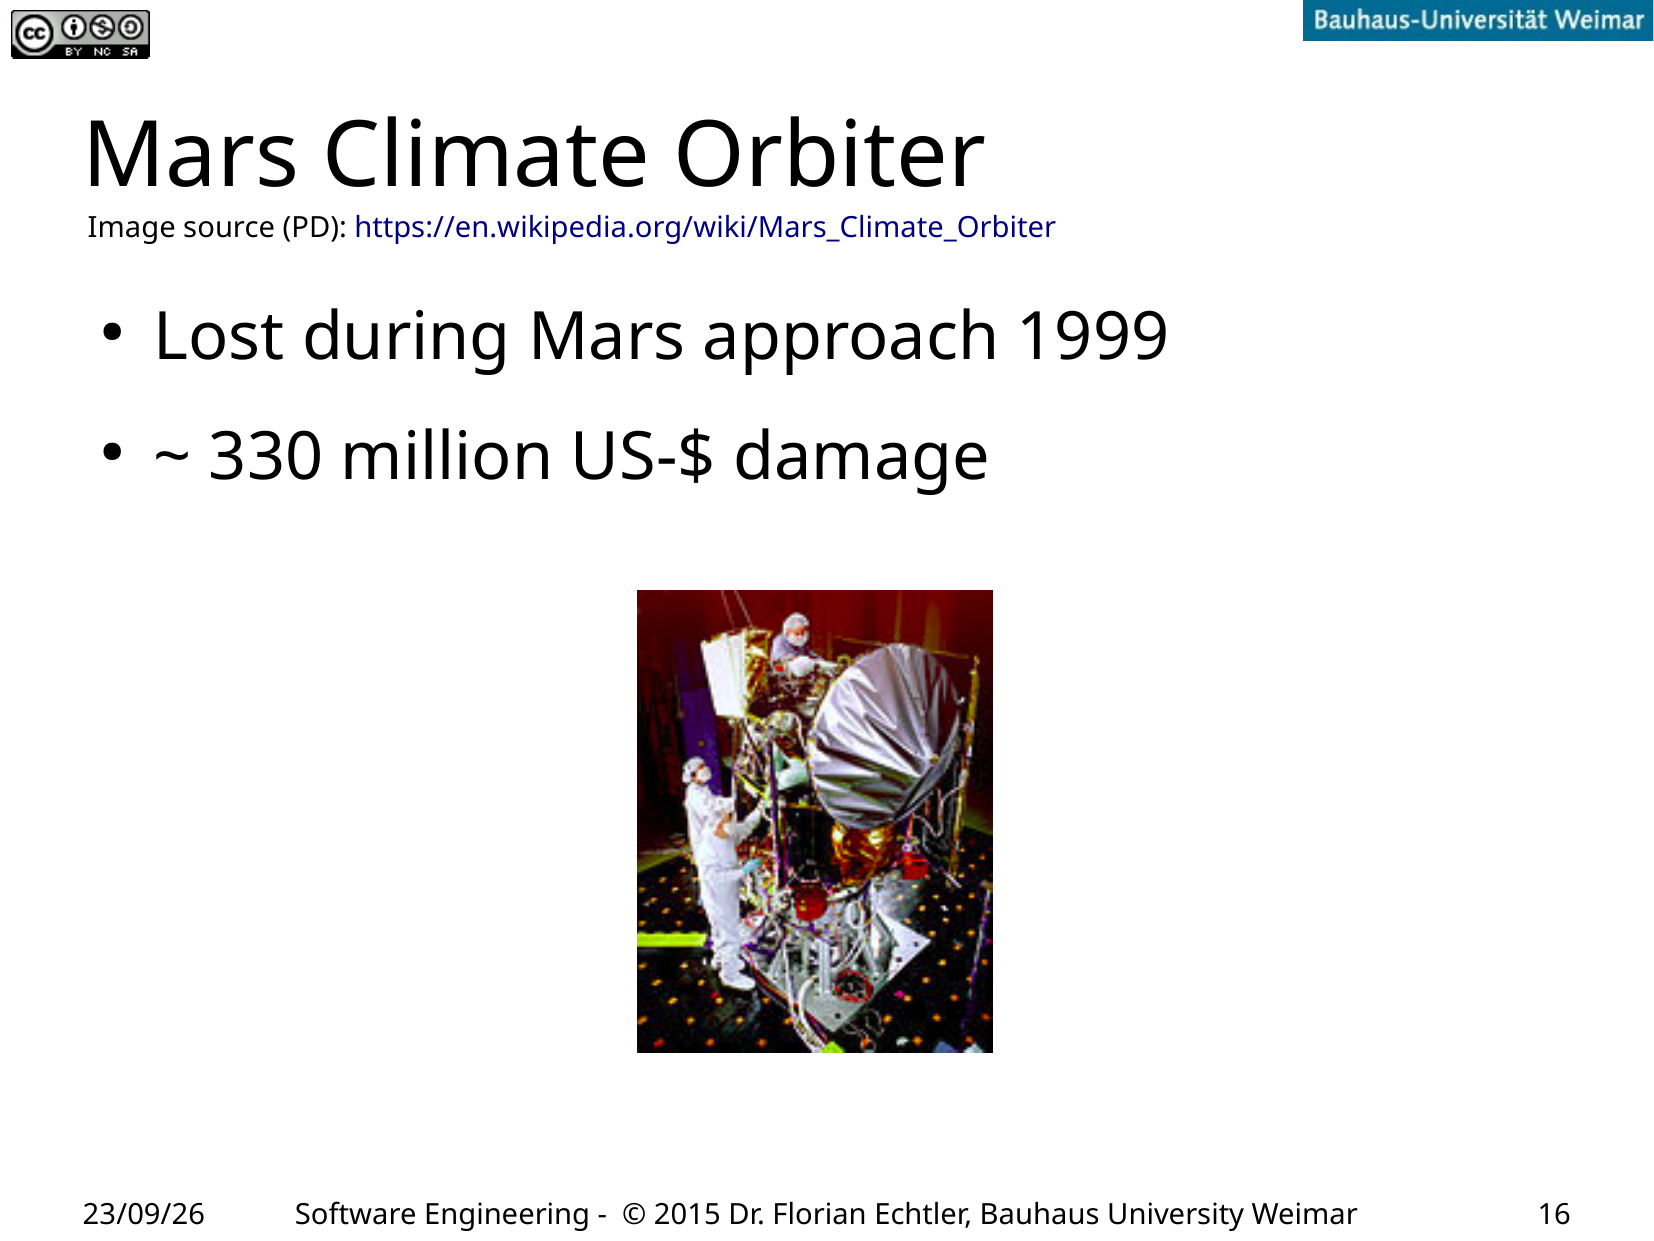

# Mars Climate Orbiter
Image source (PD): https://en.wikipedia.org/wiki/Mars_Climate_Orbiter
Lost during Mars approach 1999
~ 330 million US-$ damage
Software Engineering - © 2015 Dr. Florian Echtler, Bauhaus University Weimar
16